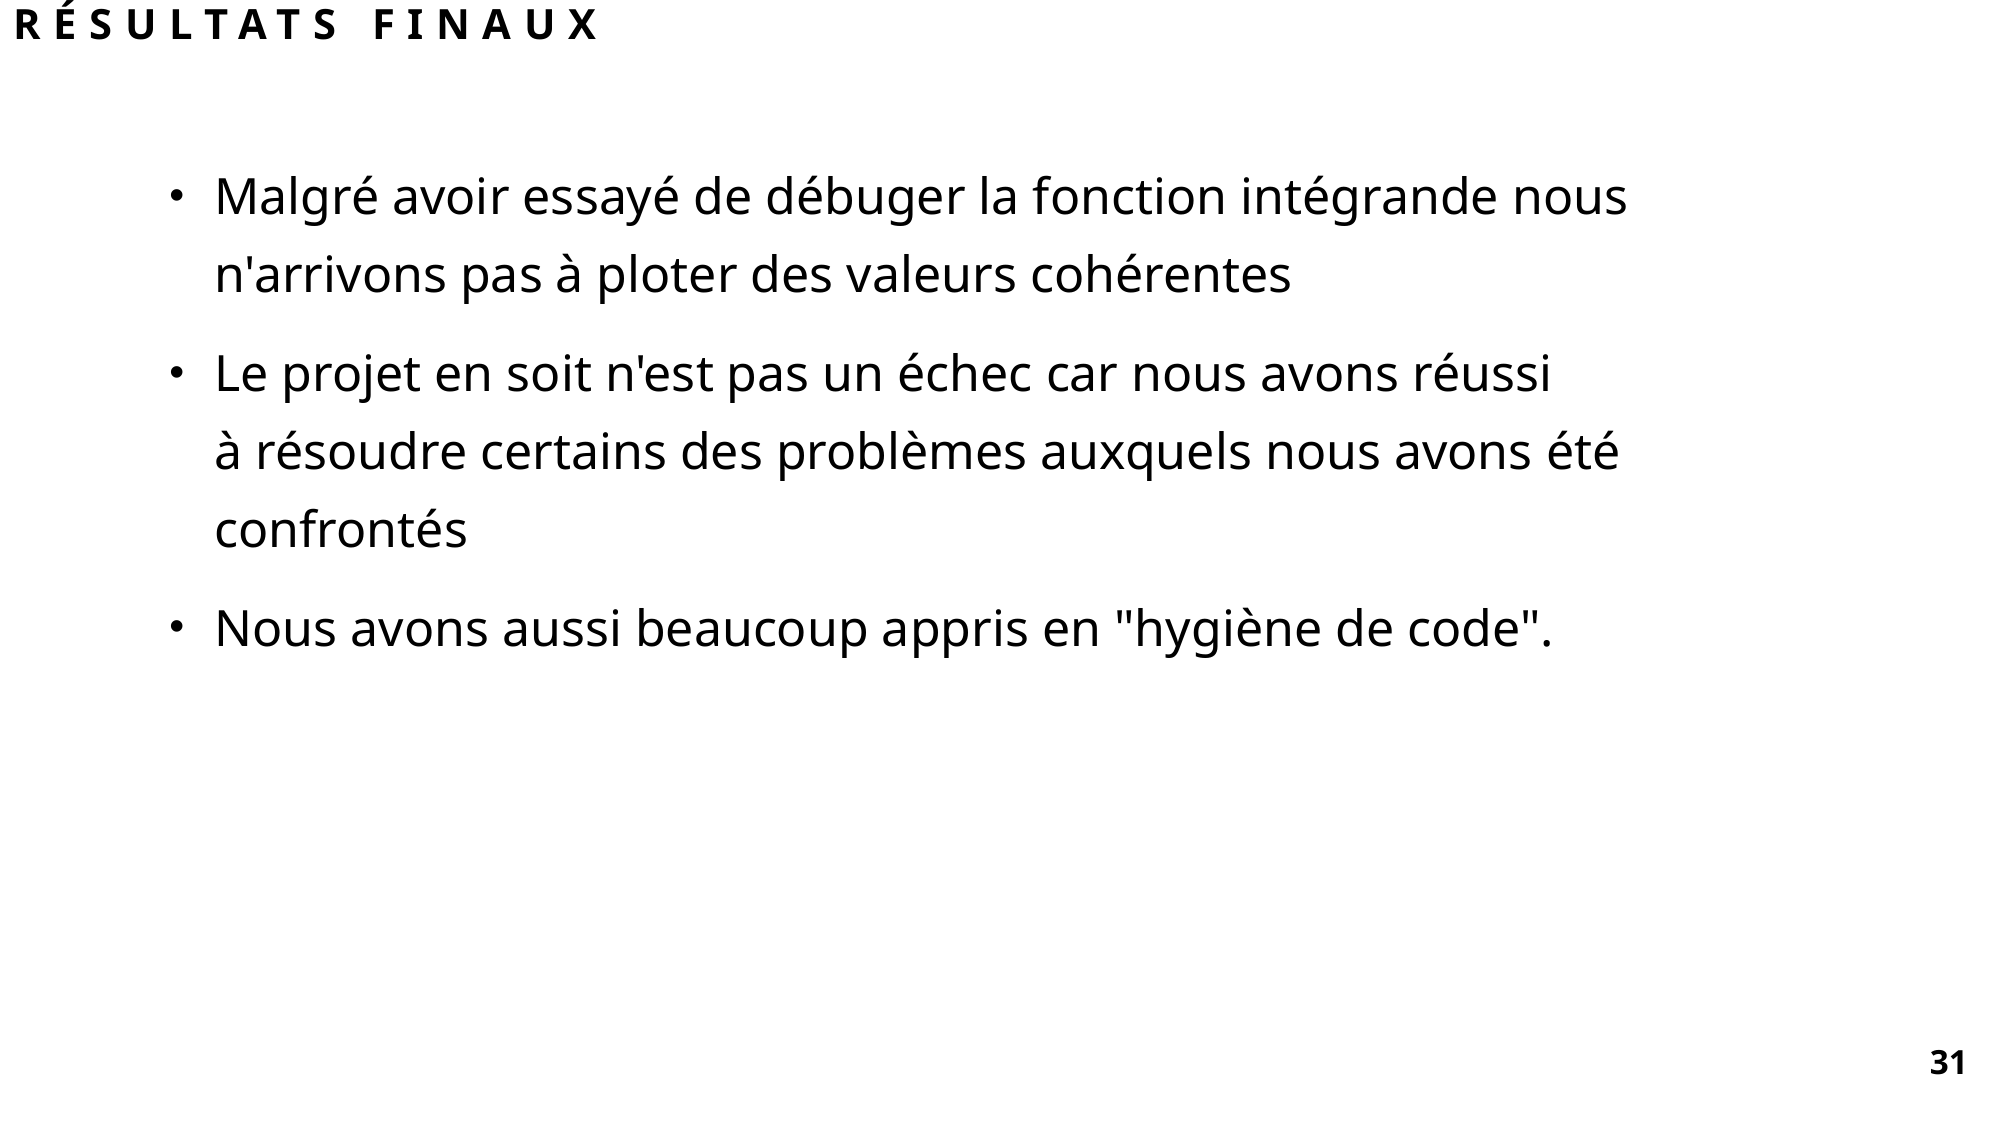

# Résultats finaux
Malgré avoir essayé de débuger la fonction intégrande nous n'arrivons pas à ploter des valeurs cohérentes
Le projet en soit n'est pas un échec car nous avons réussi à résoudre certains des problèmes auxquels nous avons été confrontés
Nous avons aussi beaucoup appris en "hygiène de code".
Mines Paris | PSL
31